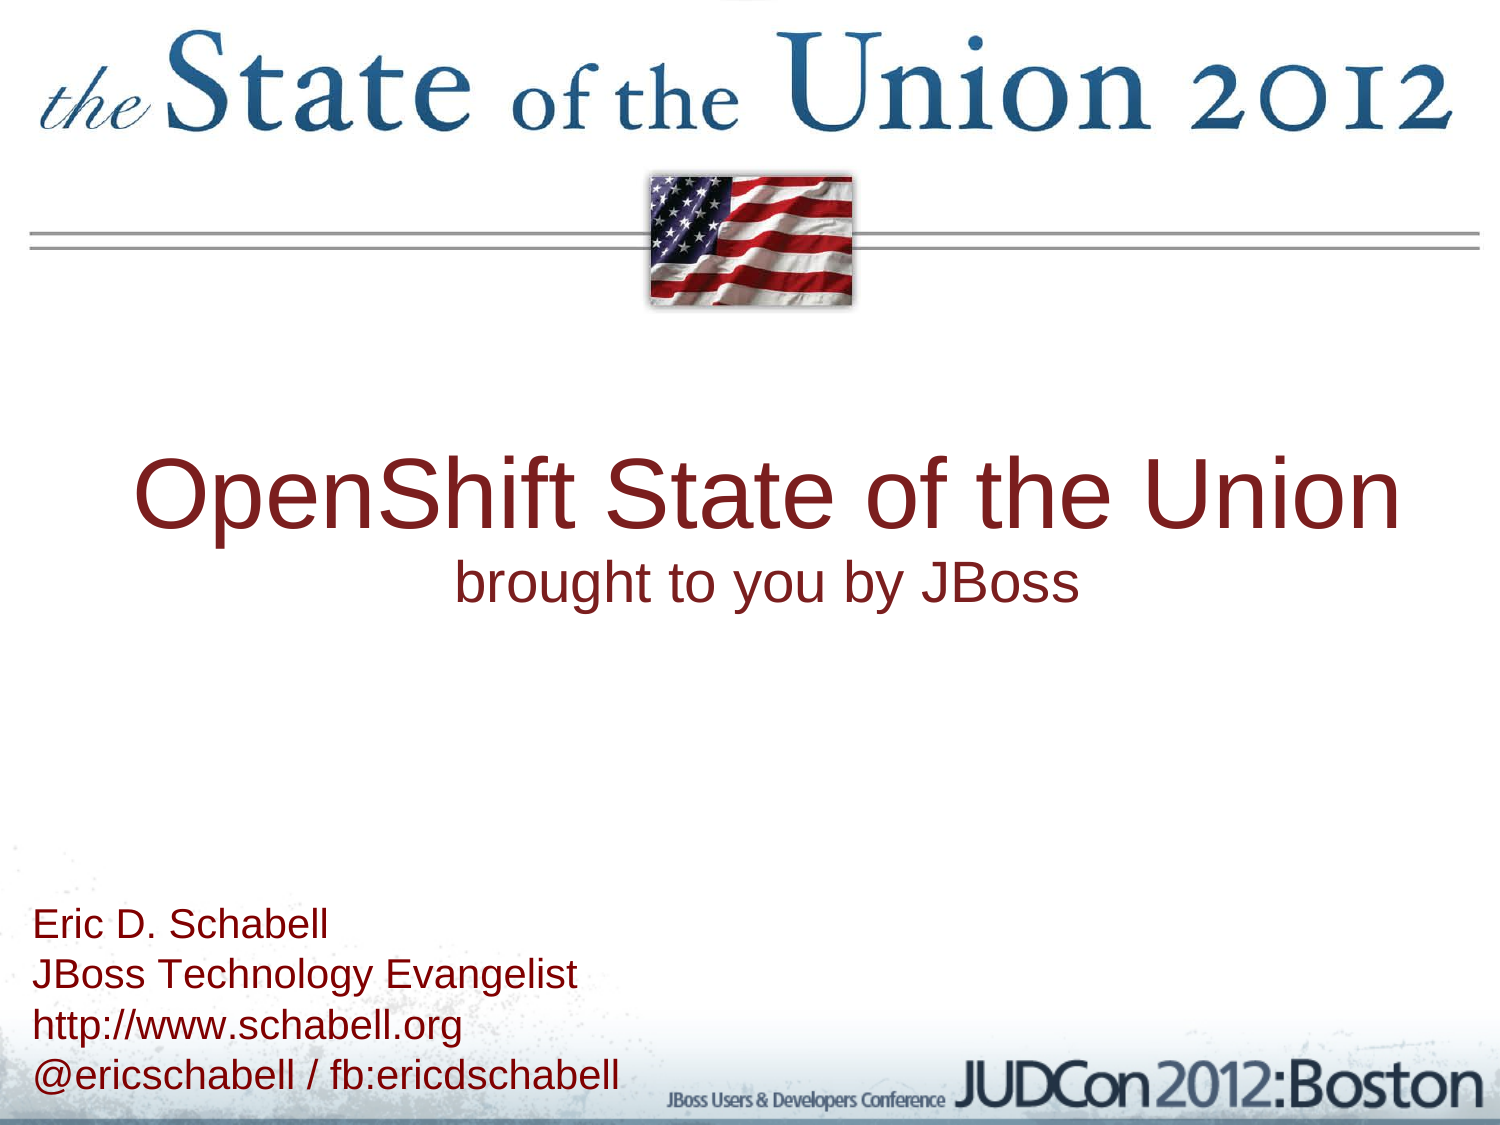

OpenShift State of the Union
brought to you by JBoss
Eric D. Schabell
JBoss Technology Evangelist
http://www.schabell.org
@ericschabell / fb:ericdschabell